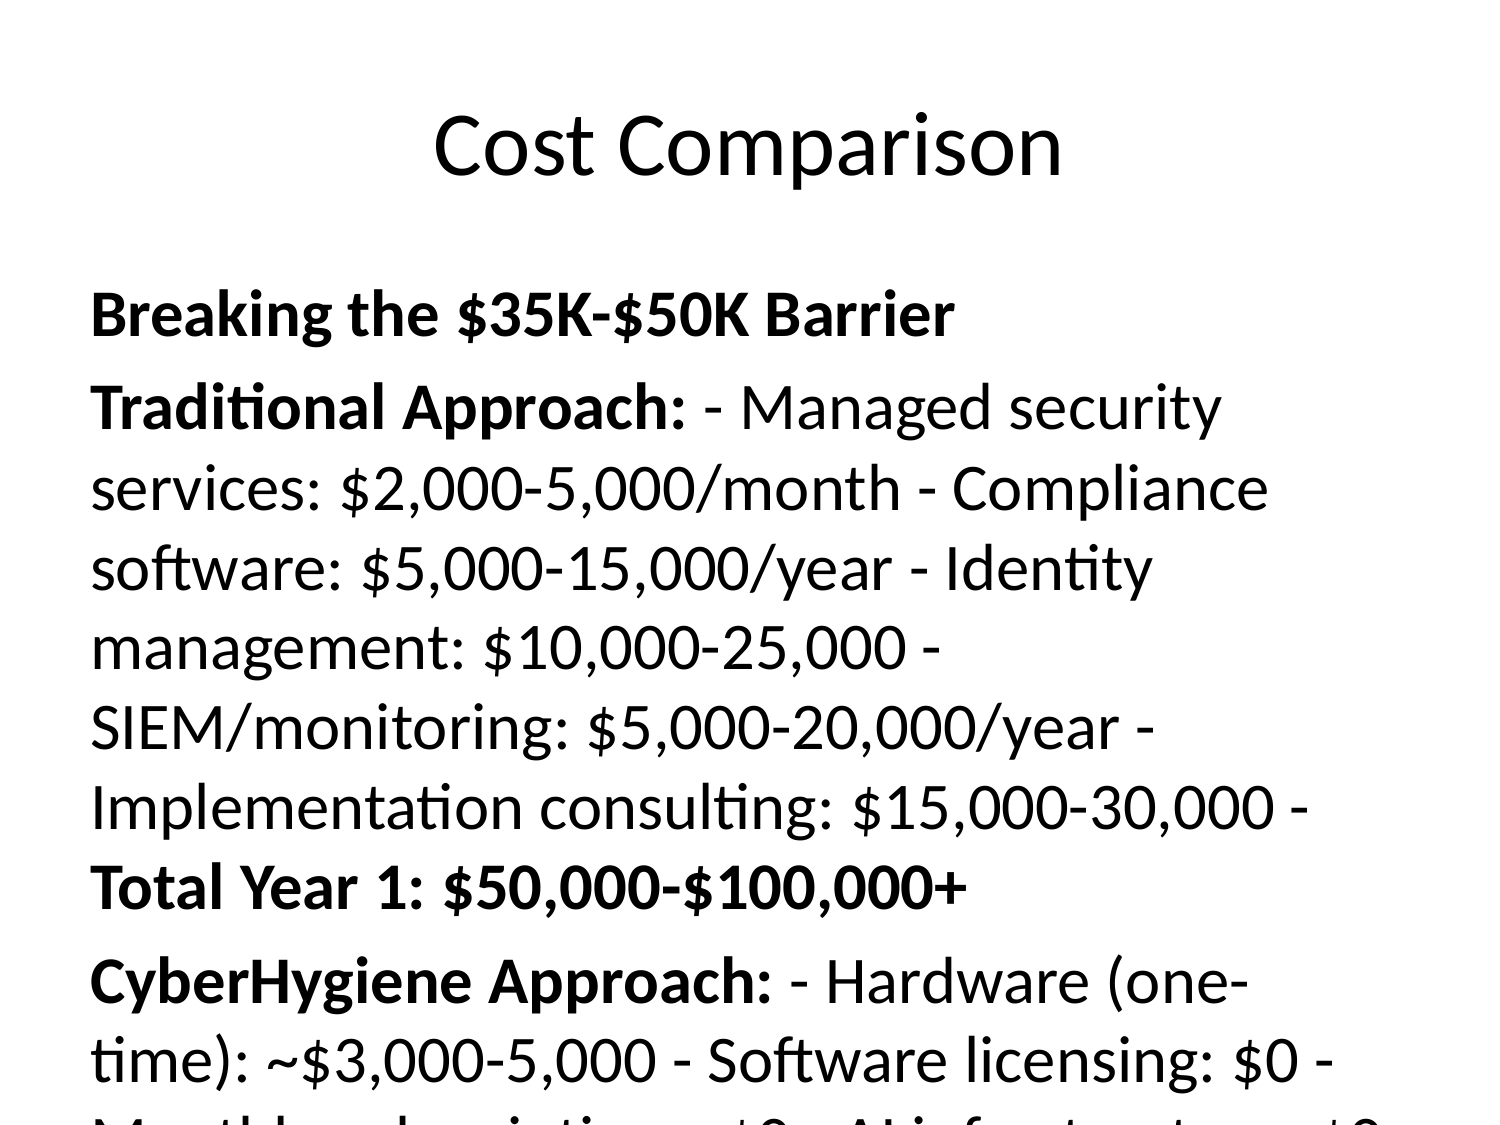

# Cost Comparison
Breaking the $35K-$50K Barrier
Traditional Approach: - Managed security services: $2,000-5,000/month - Compliance software: $5,000-15,000/year - Identity management: $10,000-25,000 - SIEM/monitoring: $5,000-20,000/year - Implementation consulting: $15,000-30,000 - Total Year 1: $50,000-$100,000+
CyberHygiene Approach: - Hardware (one-time): ~$3,000-5,000 - Software licensing: $0 - Monthly subscriptions: $0 - AI infrastructure: $0 (existing Mac Mini) - Implementation: Internal (knowledge transfer) - Total Year 1: $3,000-$5,000
90%+ Cost Reduction